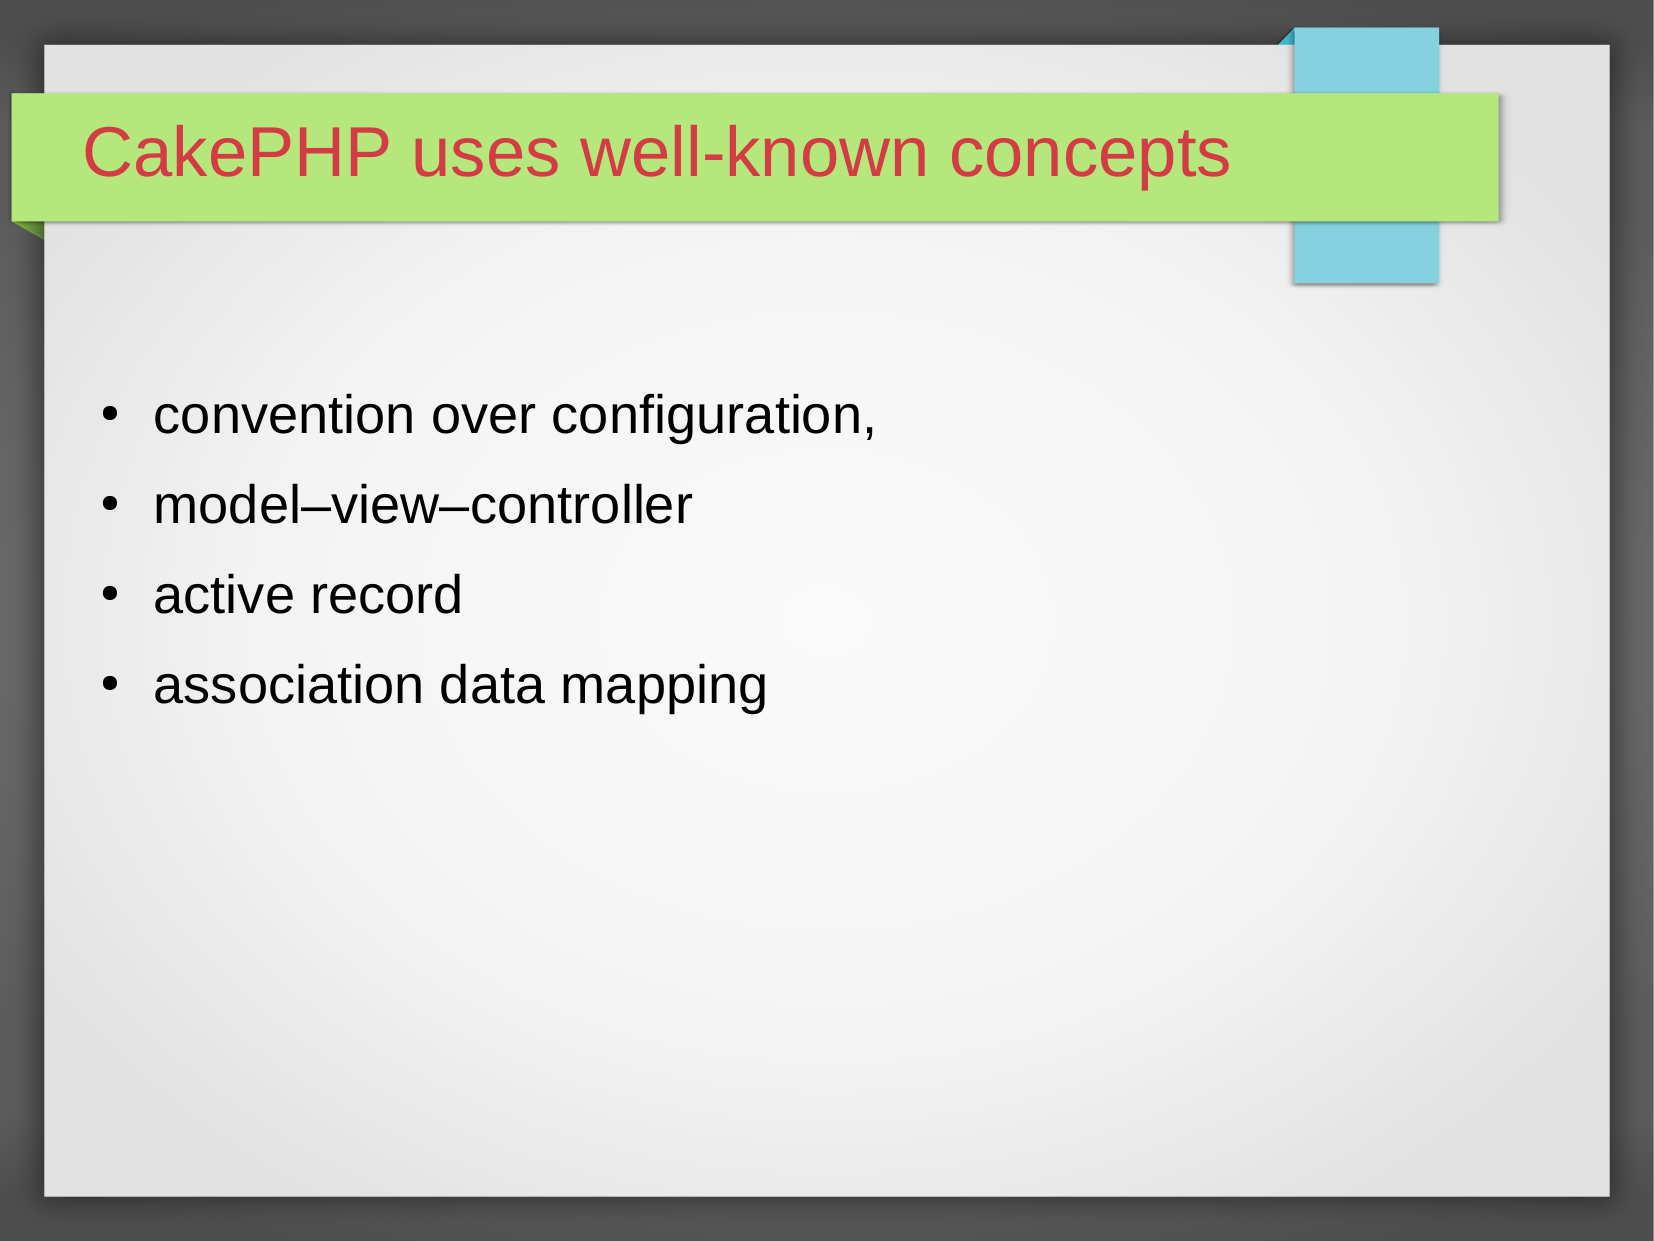

# CakePHP uses well-known concepts
convention over configuration,
model–view–controller
active record
association data mapping